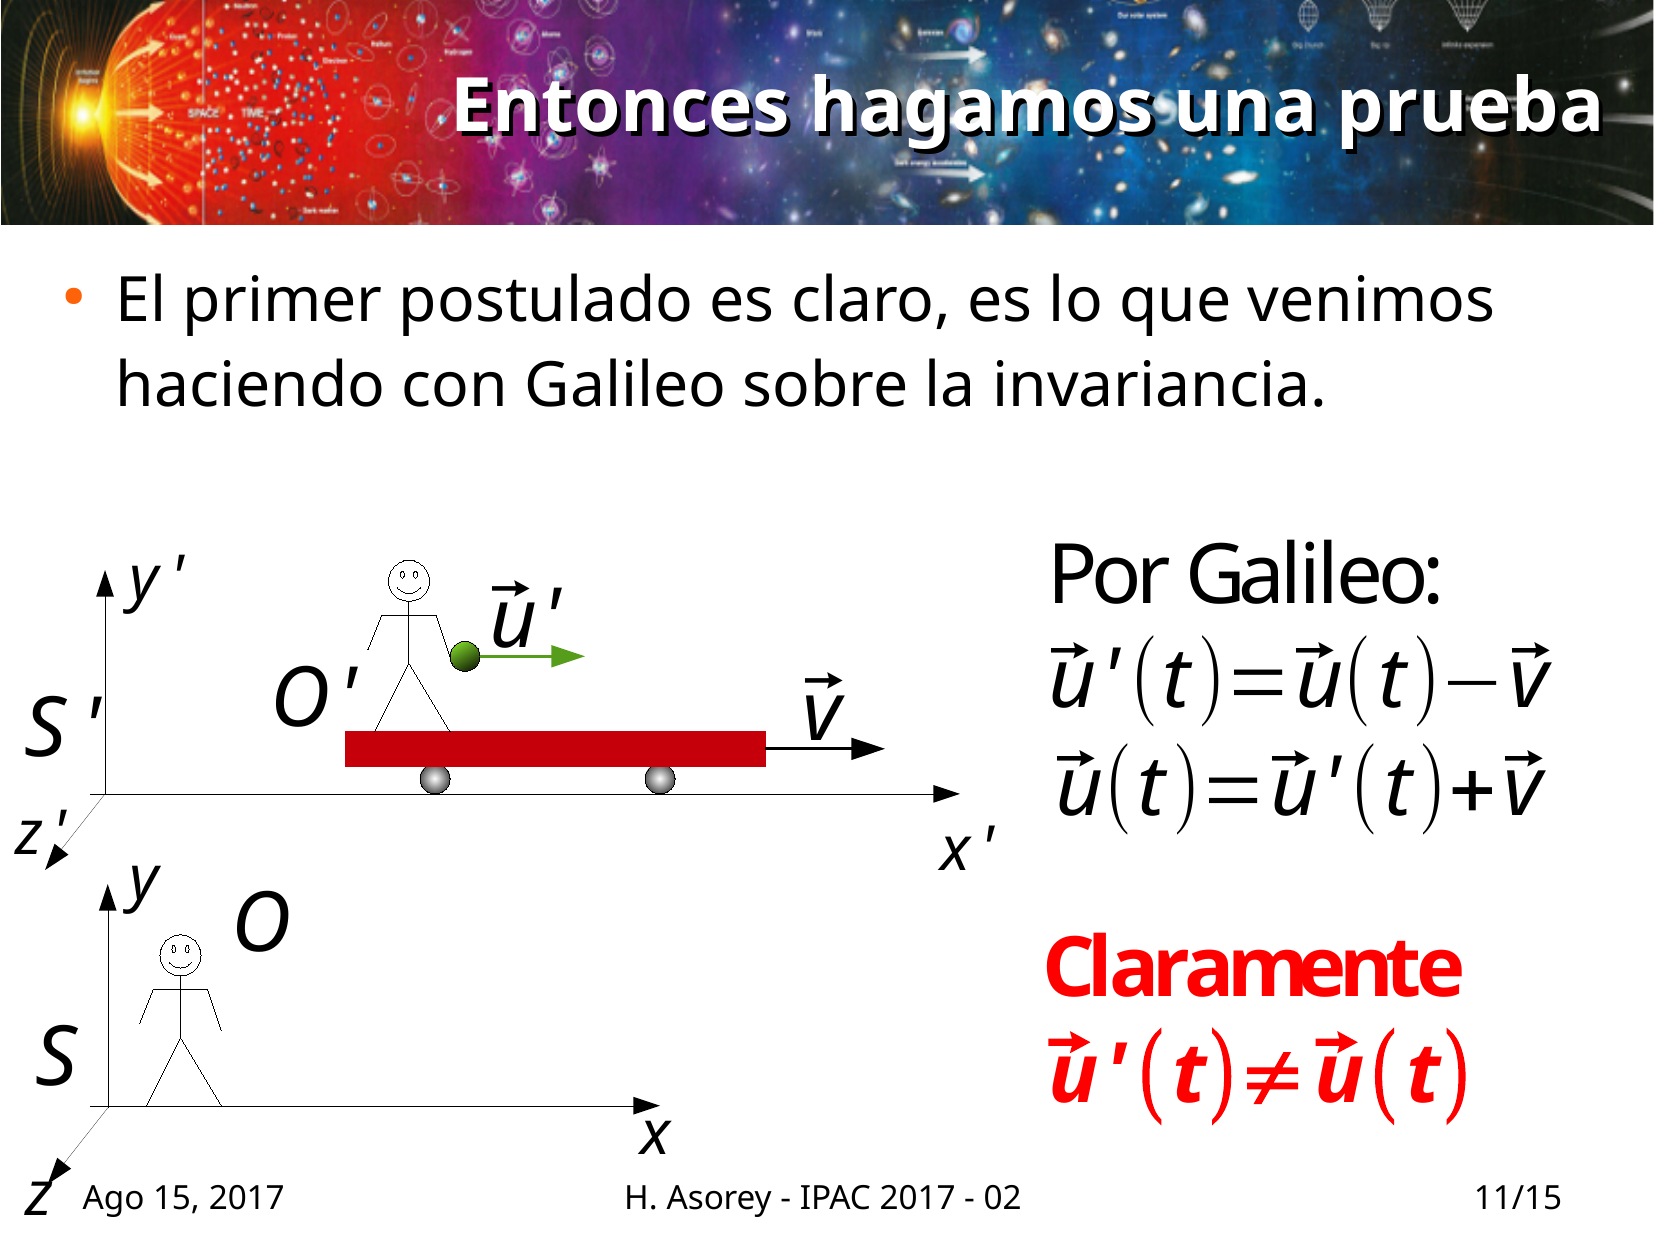

# Entonces hagamos una prueba
El primer postulado es claro, es lo que venimos haciendo con Galileo sobre la invariancia.
Ago 15, 2017
H. Asorey - IPAC 2017 - 02
11